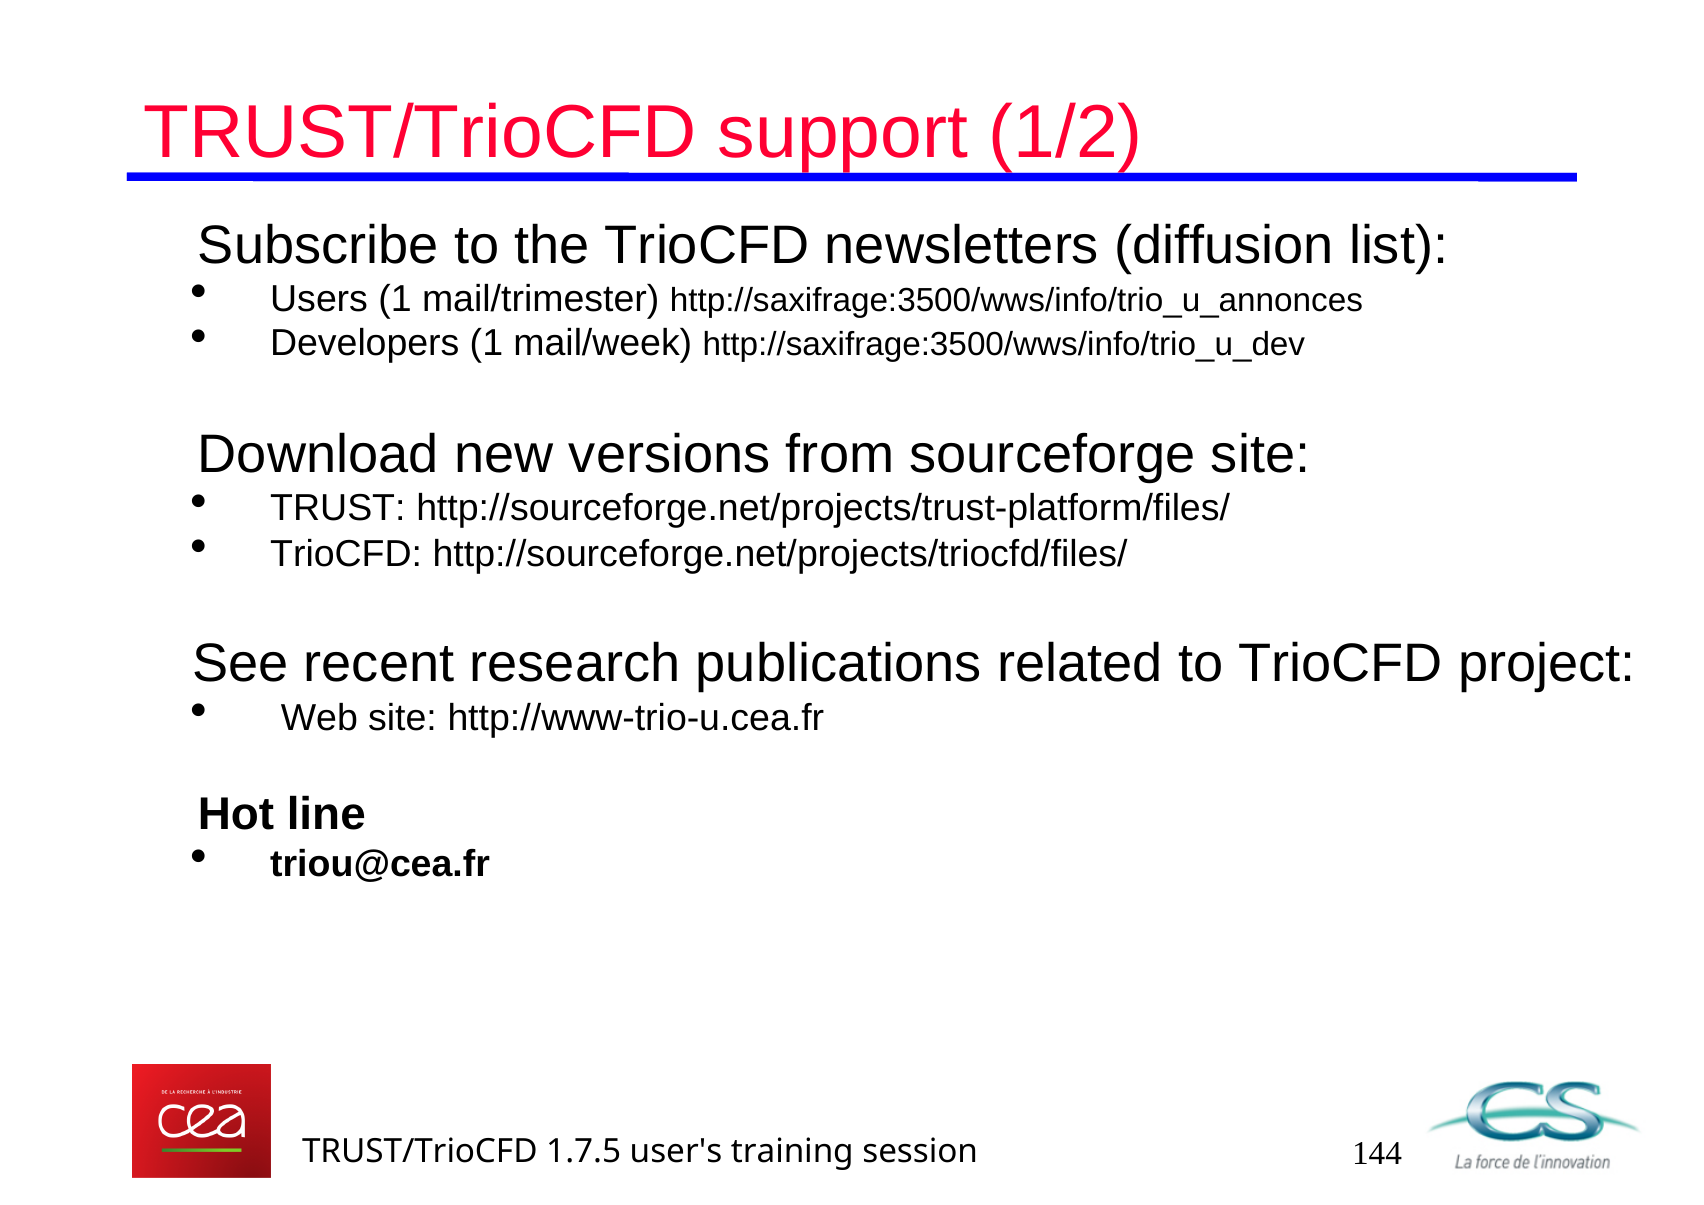

# TRUST/TrioCFD support (1/2)
	Subscribe to the TrioCFD newsletters (diffusion list):
Users (1 mail/trimester) http://saxifrage:3500/wws/info/trio_u_annonces
Developers (1 mail/week) http://saxifrage:3500/wws/info/trio_u_dev
	Download new versions from sourceforge site:
TRUST: http://sourceforge.net/projects/trust-platform/files/
TrioCFD: http://sourceforge.net/projects/triocfd/files/
See recent research publications related to TrioCFD project:
 Web site: http://www-trio-u.cea.fr
	Hot line
triou@cea.fr
TRUST/TrioCFD 1.7.5 user's training session
144